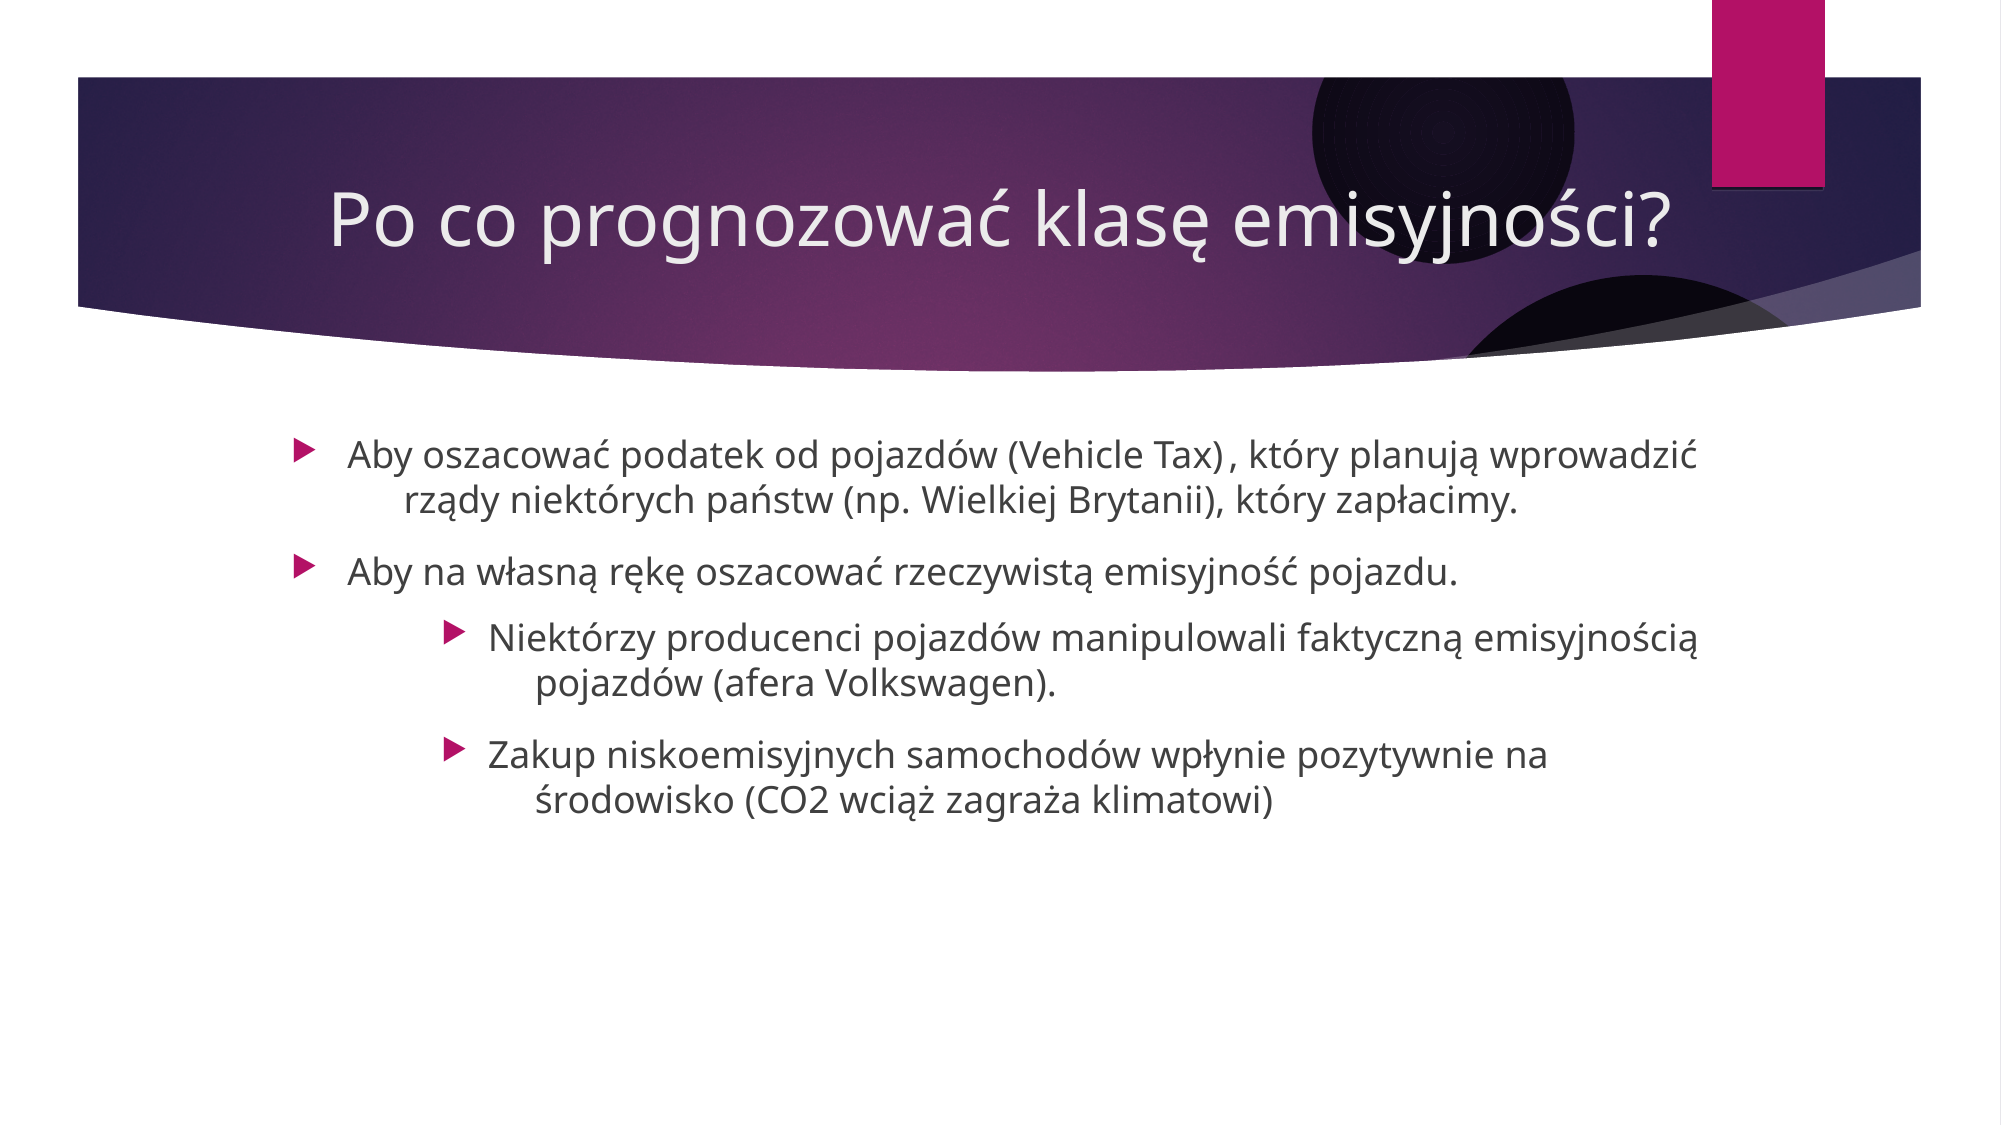

# Po co prognozować klasę emisyjności?
Aby oszacować podatek od pojazdów (Vehicle Tax)	, który planują wprowadzić rządy niektórych państw (np. Wielkiej Brytanii), który zapłacimy.
Aby na własną rękę oszacować rzeczywistą emisyjność pojazdu.
Niektórzy producenci pojazdów manipulowali faktyczną emisyjnością pojazdów (afera Volkswagen).
Zakup niskoemisyjnych samochodów wpłynie pozytywnie na środowisko (CO2 wciąż zagraża klimatowi)